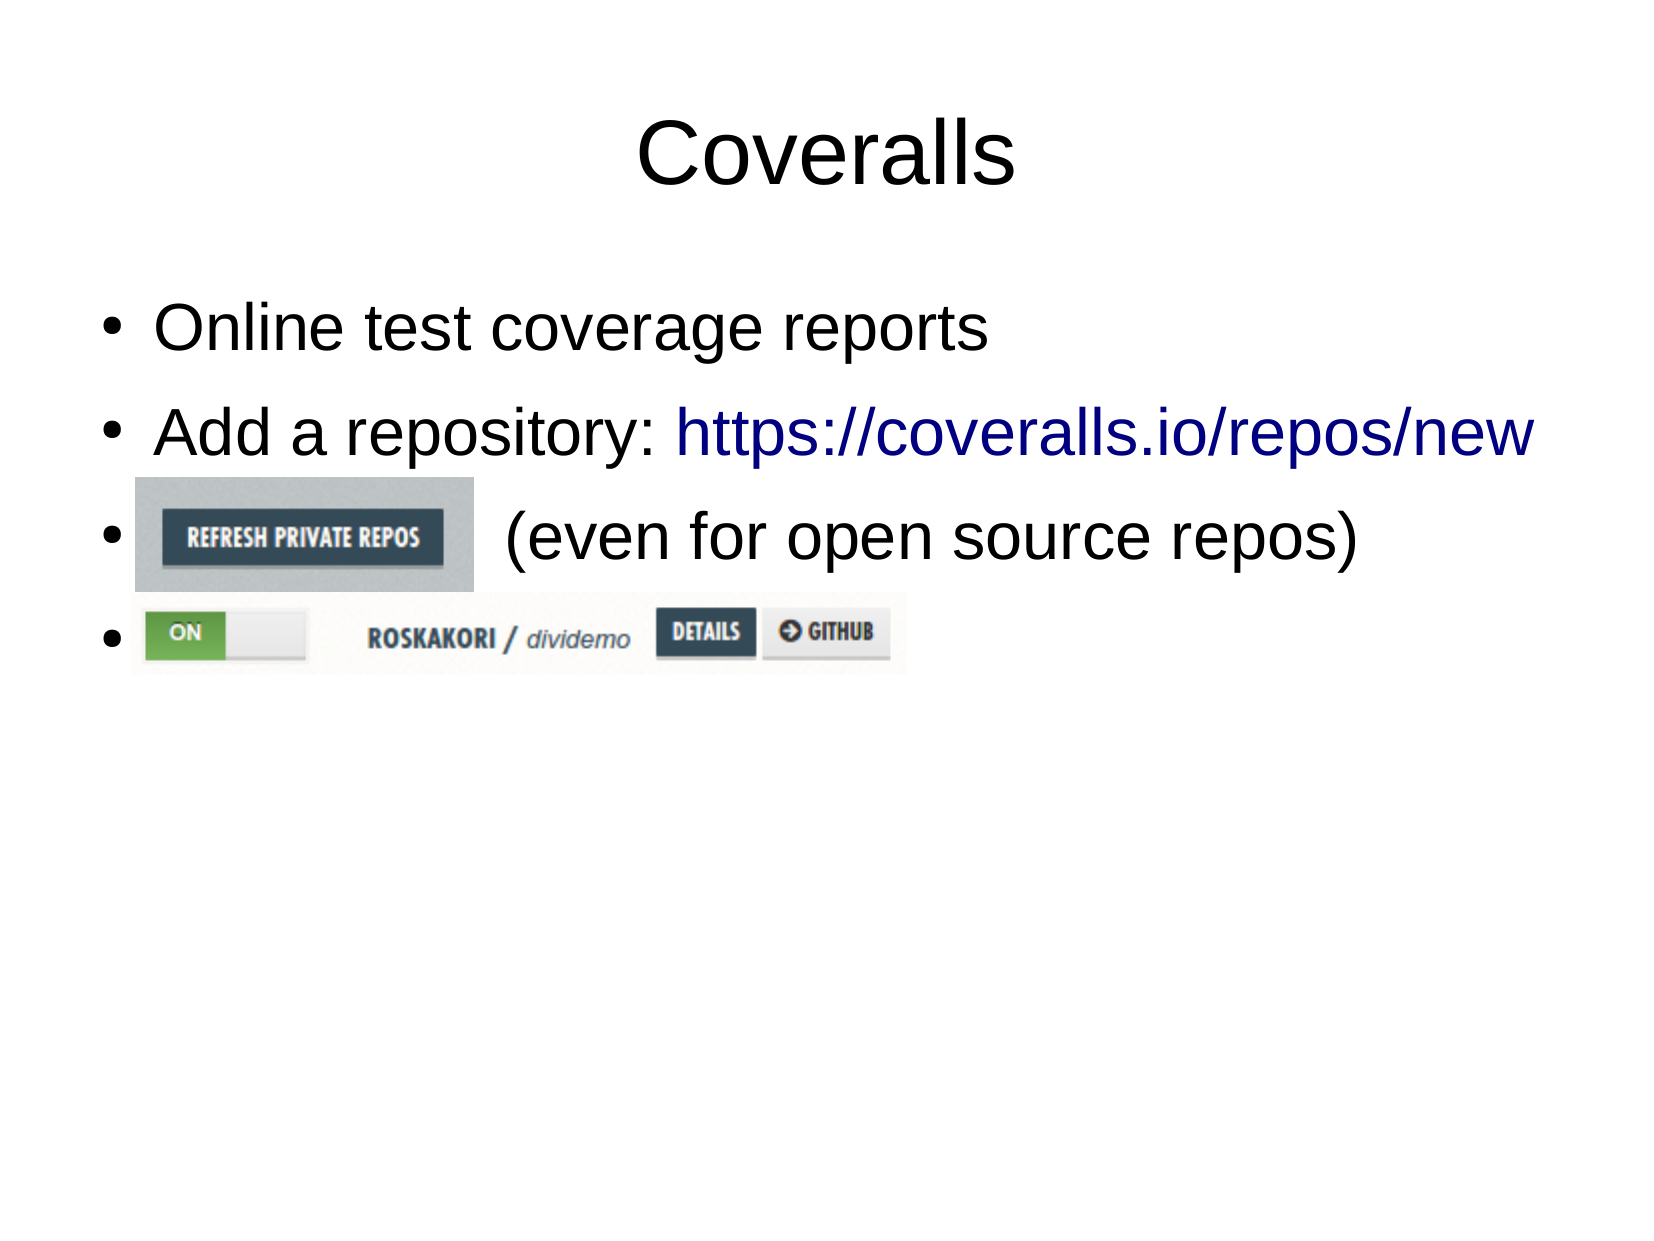

# Coveralls
Online test coverage reports
Add a repository: https://coveralls.io/repos/new
 (even for open source repos)